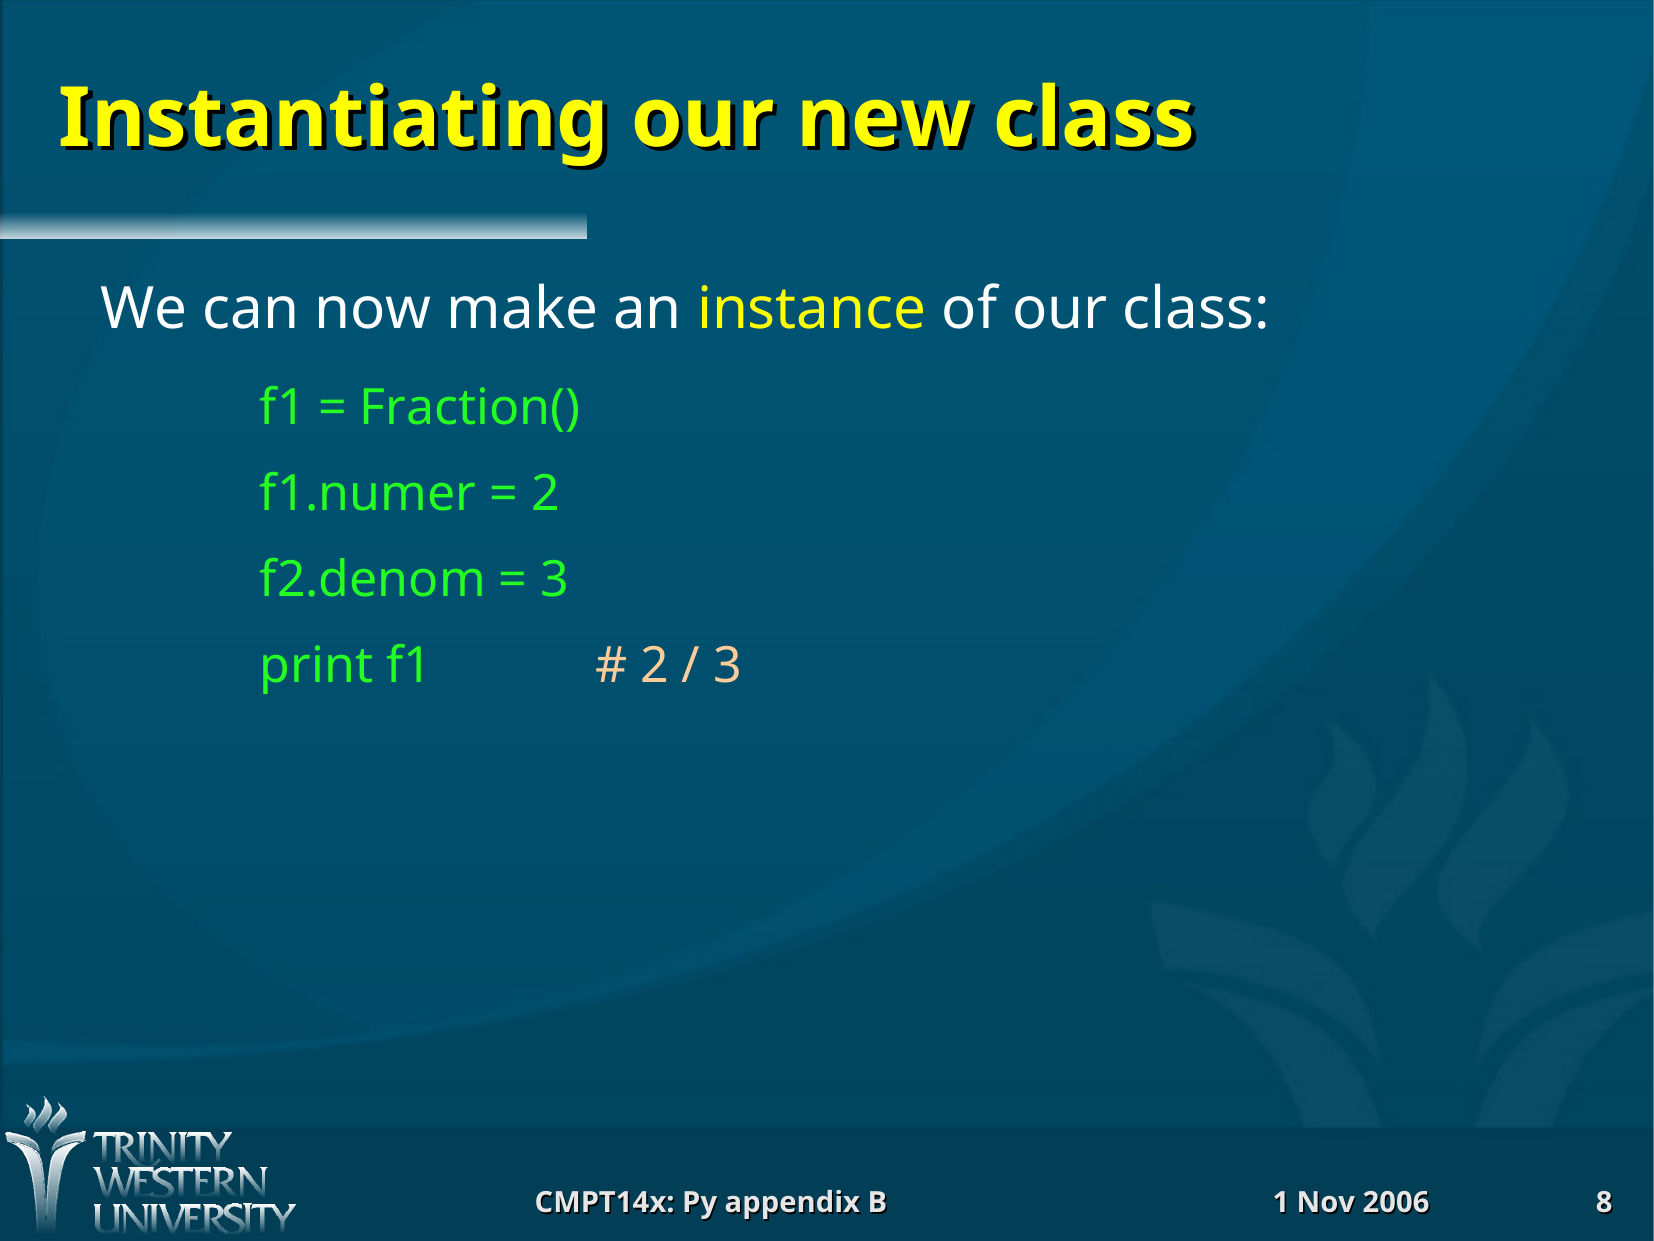

# Instantiating our new class
We can now make an instance of our class:
f1 = Fraction()
f1.numer = 2
f2.denom = 3
print f1			# 2 / 3
CMPT14x: Py appendix B
1 Nov 2006
8